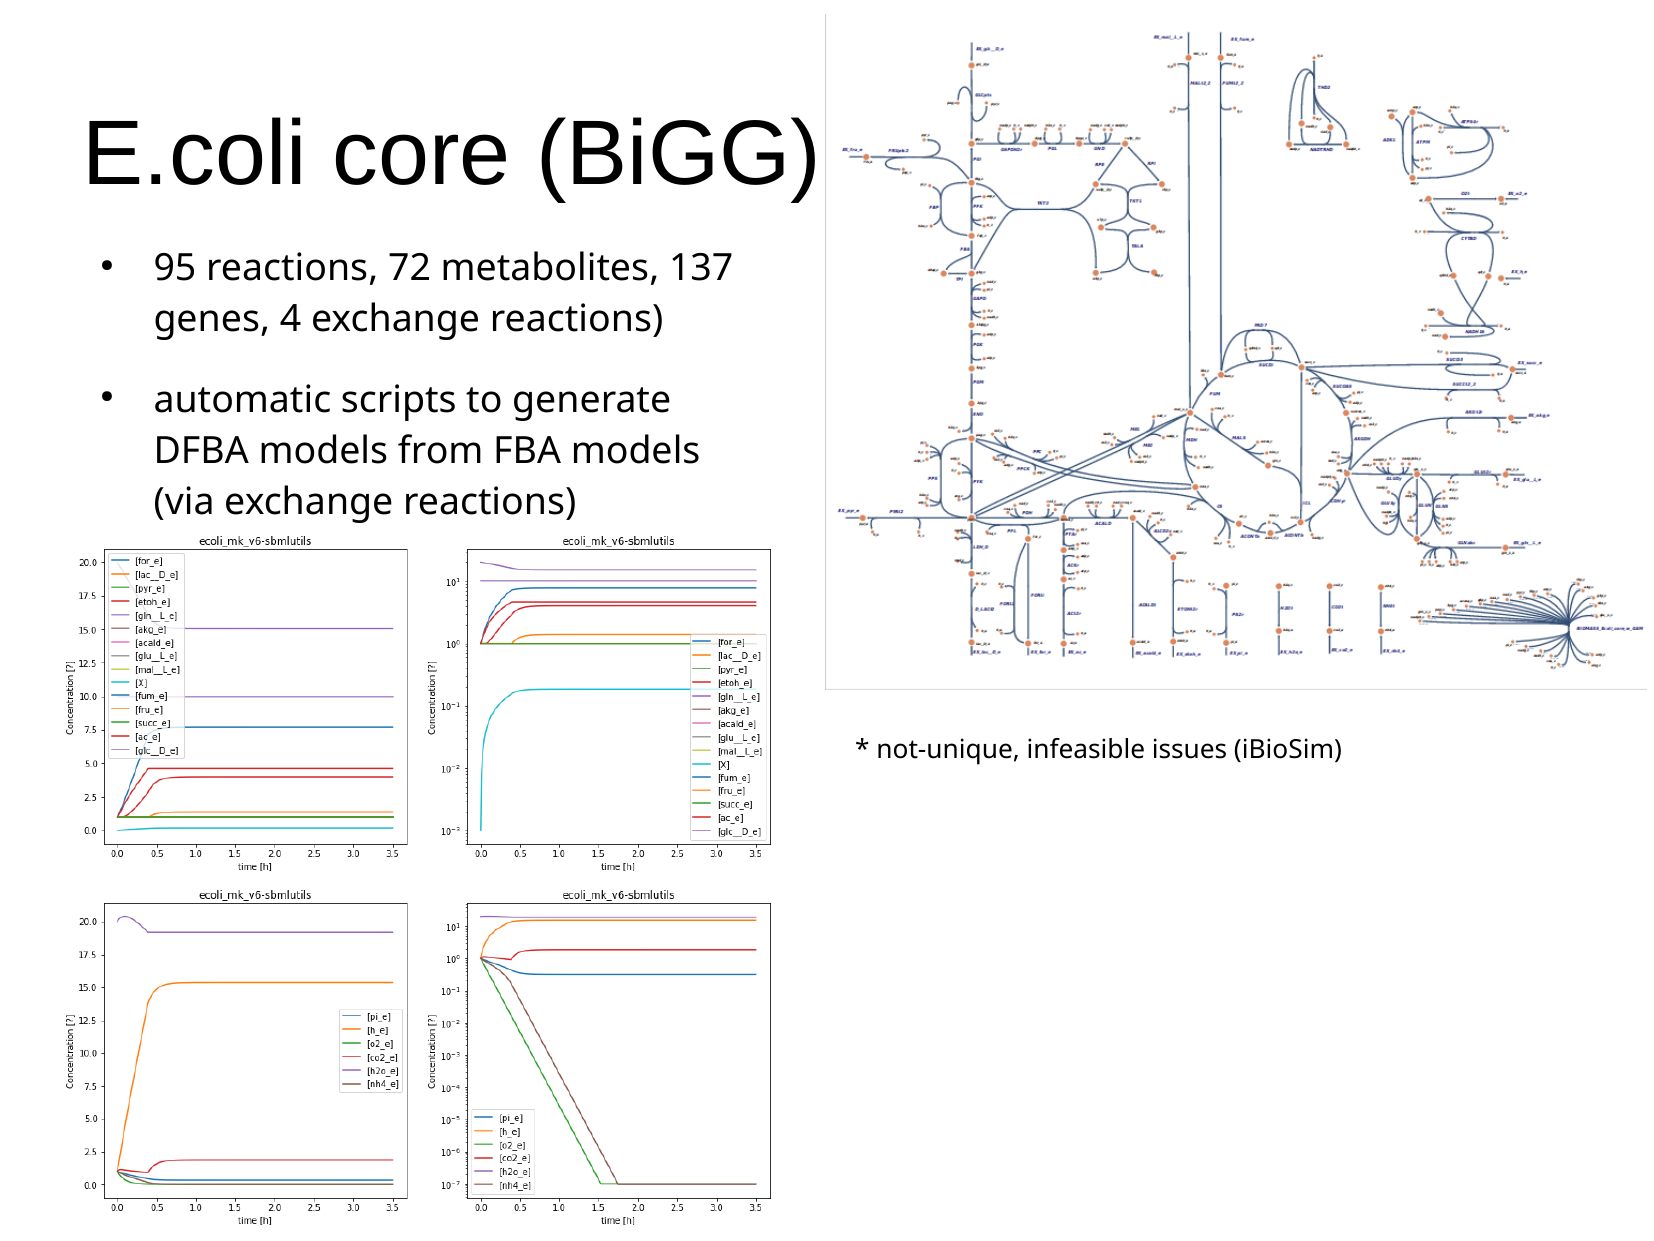

# E.coli core (BiGG)
95 reactions, 72 metabolites, 137 genes, 4 exchange reactions)
automatic scripts to generate DFBA models from FBA models (via exchange reactions)
http://bigg.ucsd.edu/models/e_coli_core
* not-unique, infeasible issues (iBioSim)